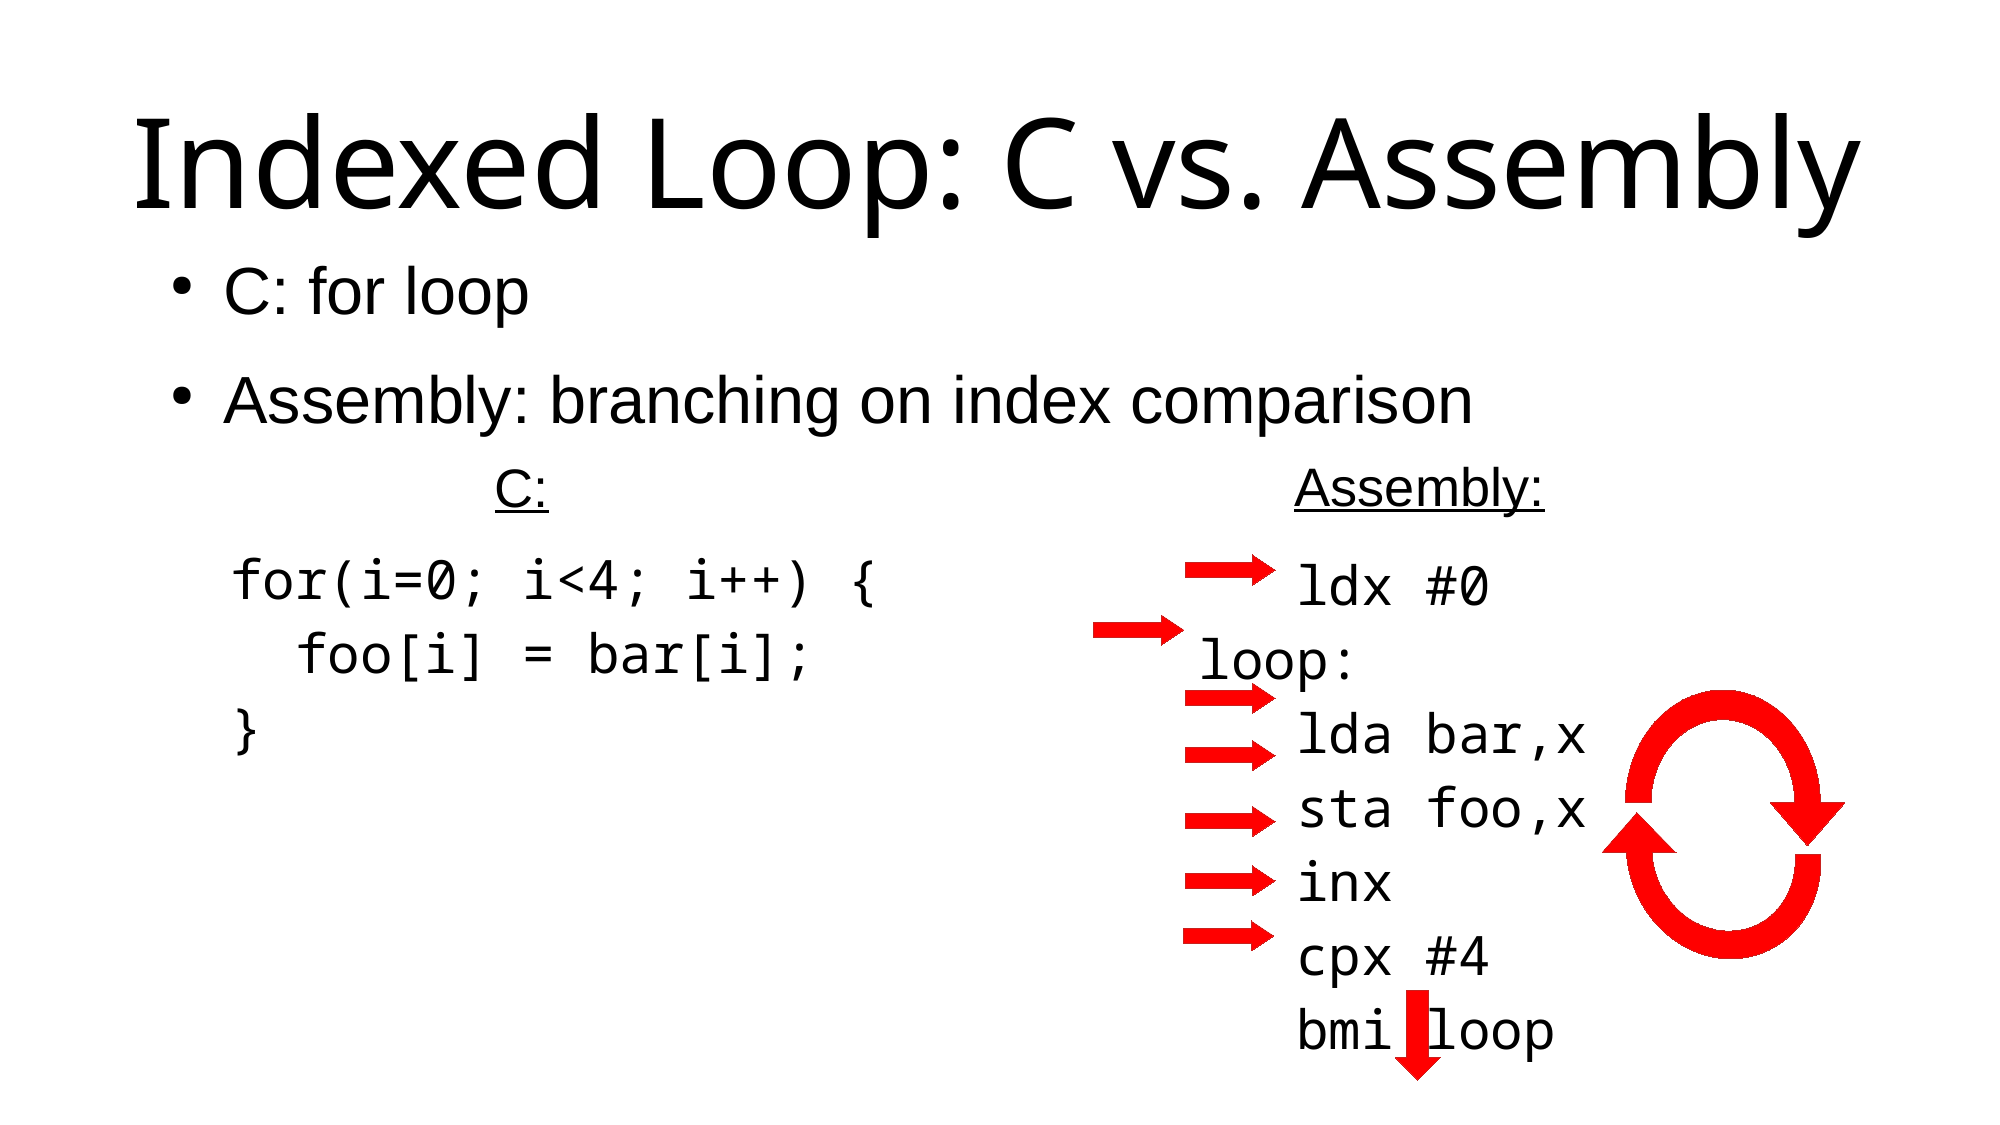

Indexed Loop: C vs. Assembly
# C: for loop
Assembly: branching on index comparison
Assembly:
C:
for(i=0; i<4; i++) {
 foo[i] = bar[i];
}
 ldx #0
loop:
 lda bar,x
 sta foo,x
 inx
 cpx #4
 bmi loop